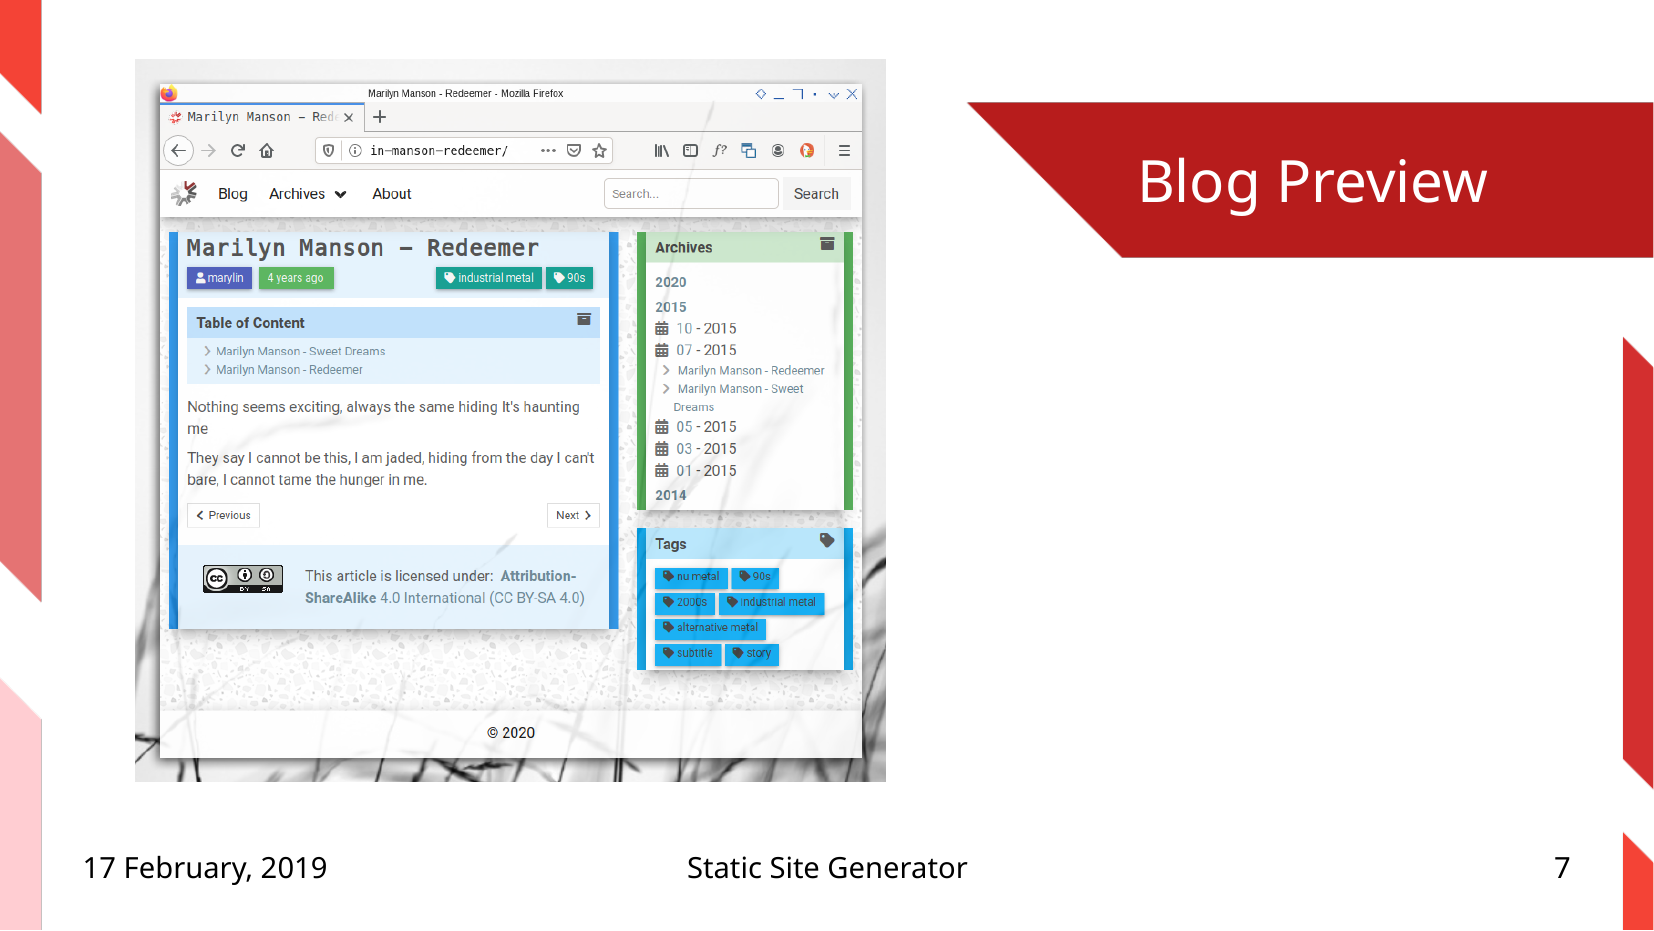

# Blog Preview
17 February, 2019
Static Site Generator
7